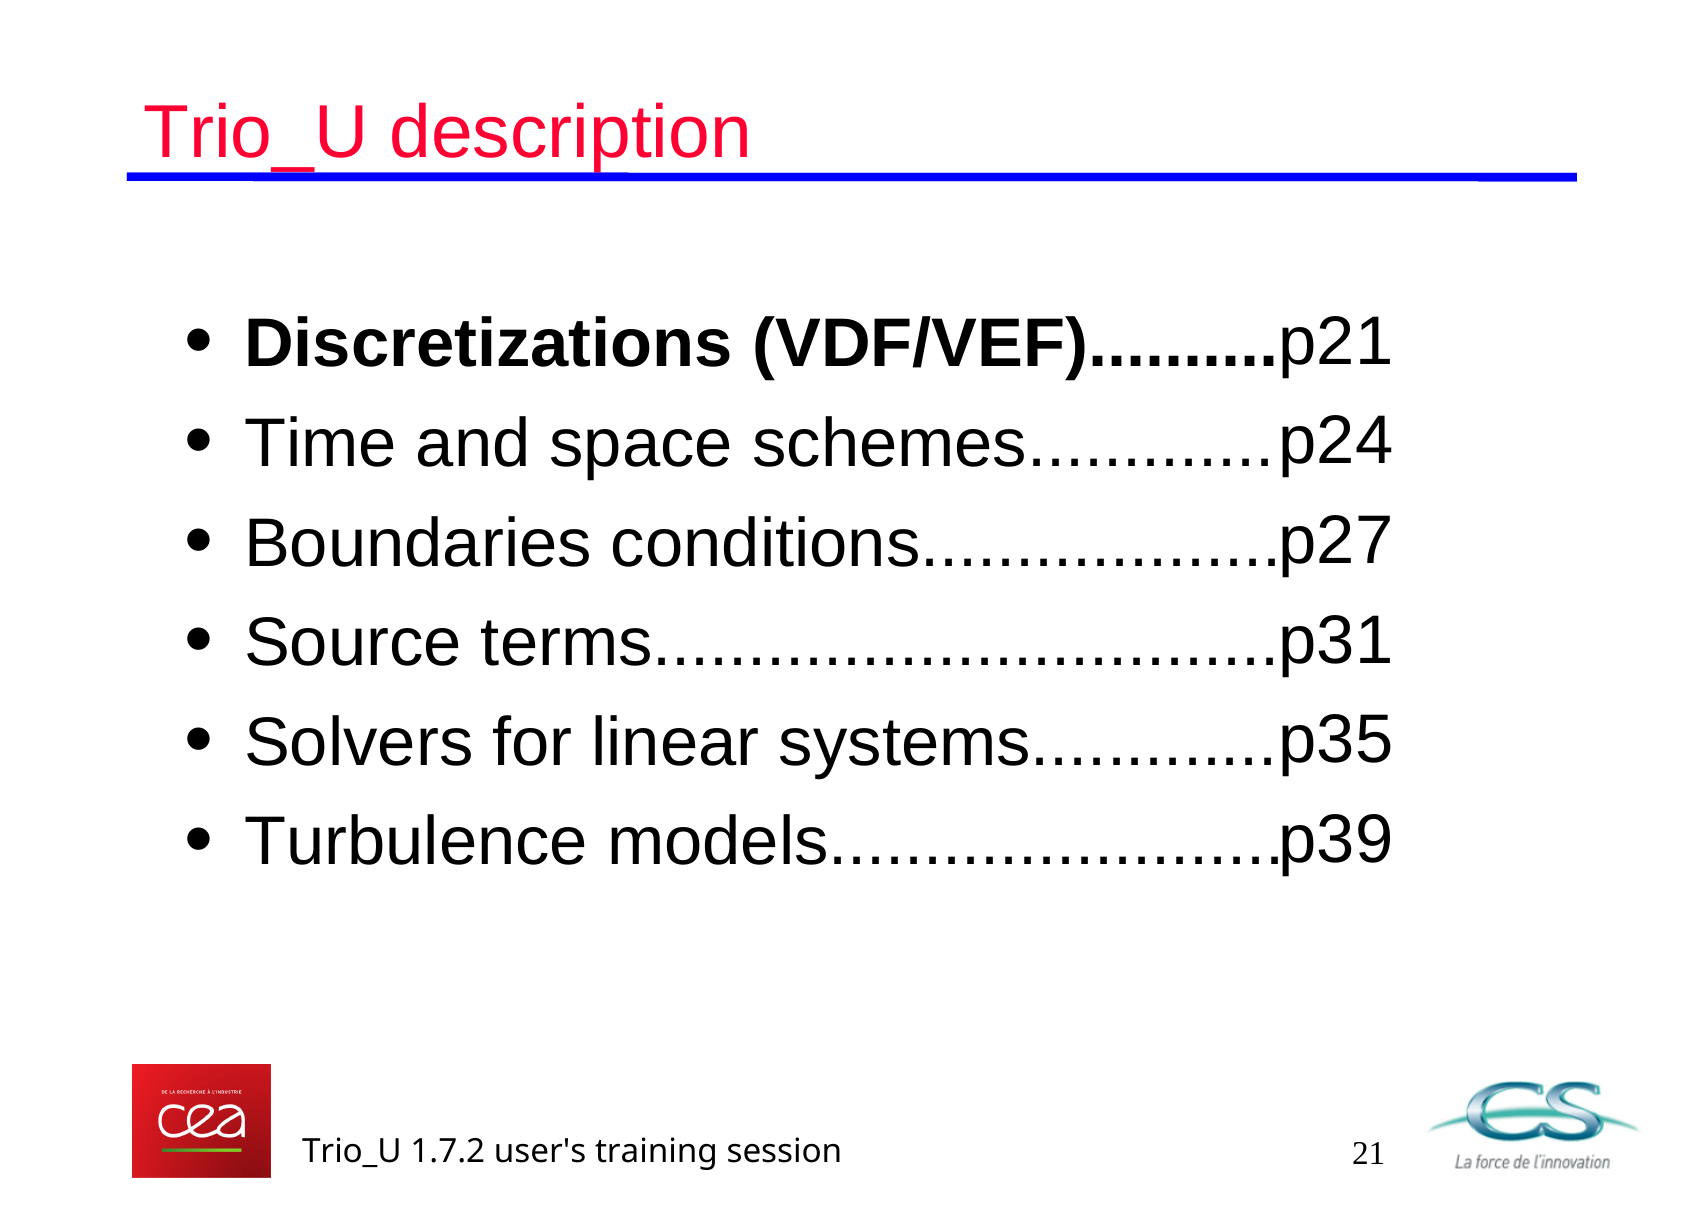

# Trio_U description
p21
p24
p27
p31
p35
p39
Discretizations (VDF/VEF)..........
Time and space schemes.............
Boundaries conditions...................
Source terms.................................
Solvers for linear systems.............
Turbulence models........................
Trio_U 1.7.2 user's training session
21